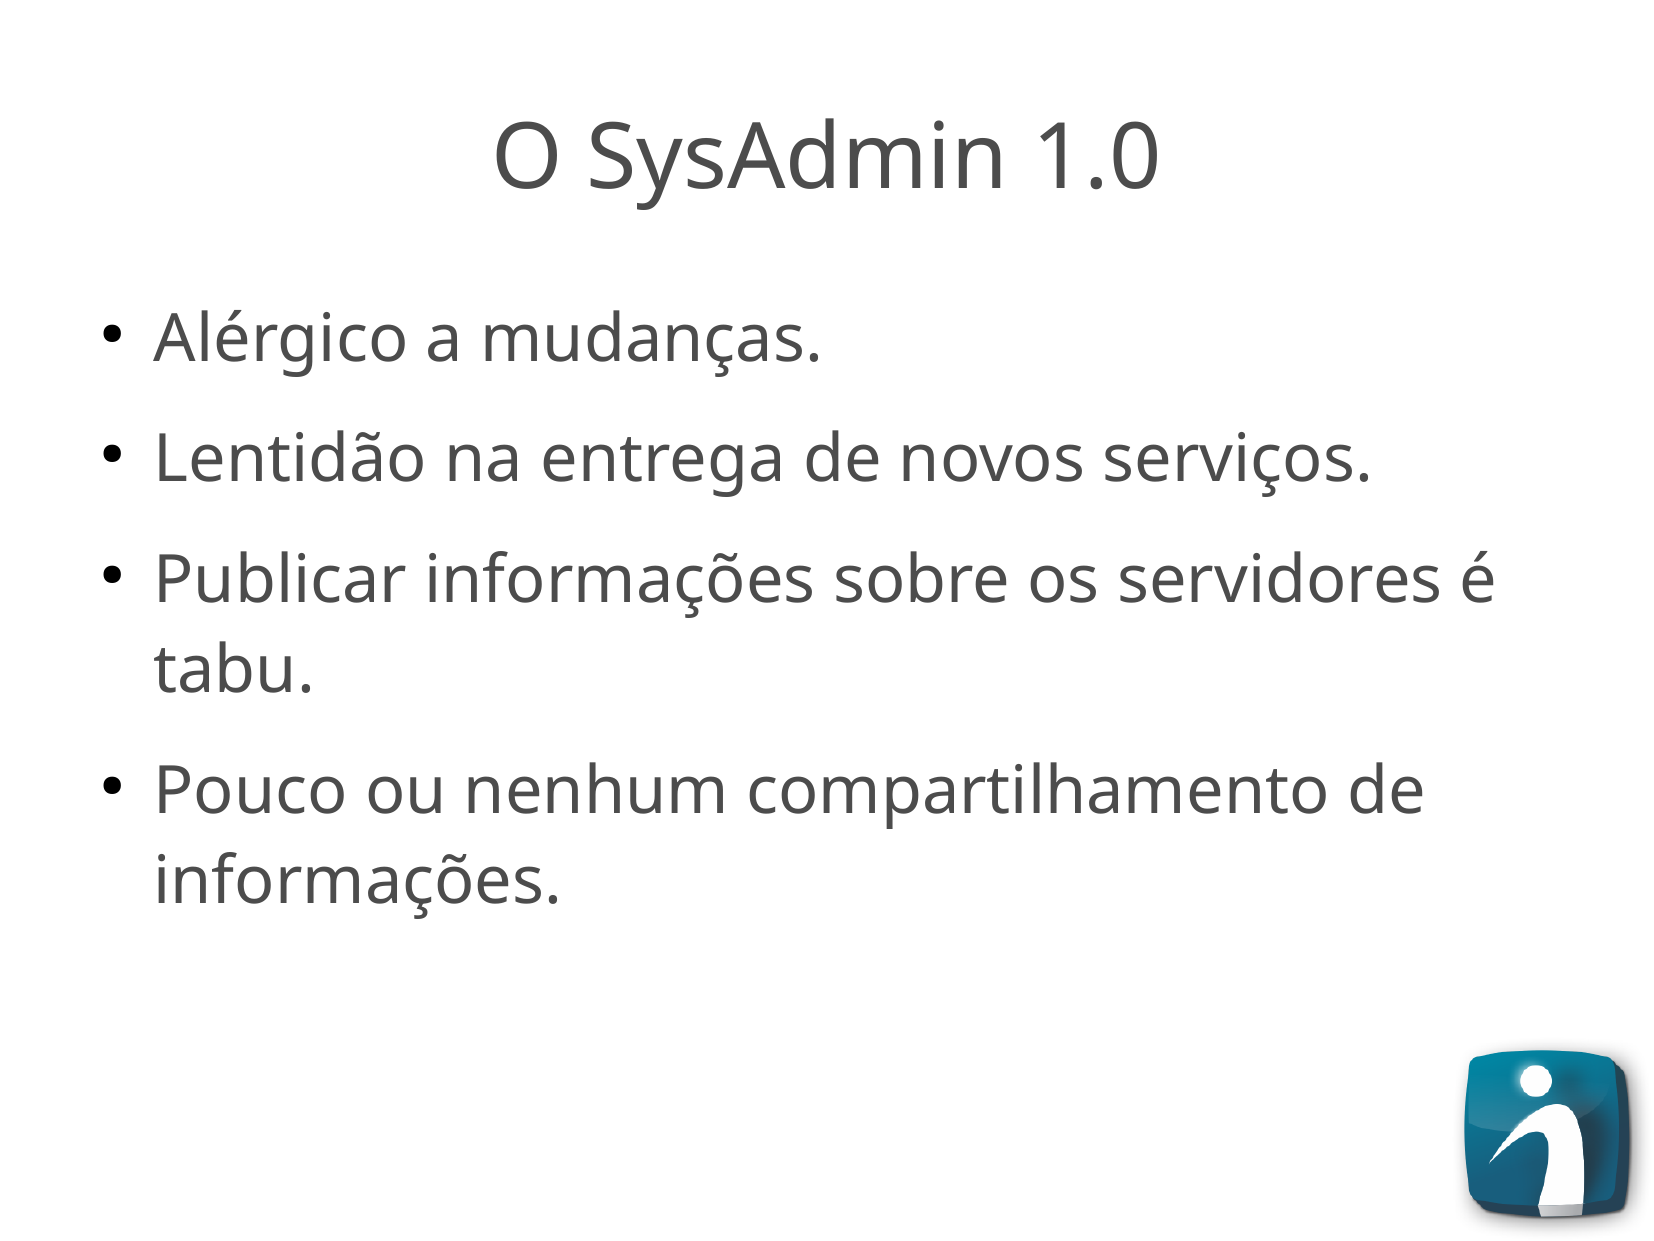

# O SysAdmin 1.0
Alérgico a mudanças.
Lentidão na entrega de novos serviços.
Publicar informações sobre os servidores é tabu.
Pouco ou nenhum compartilhamento de informações.